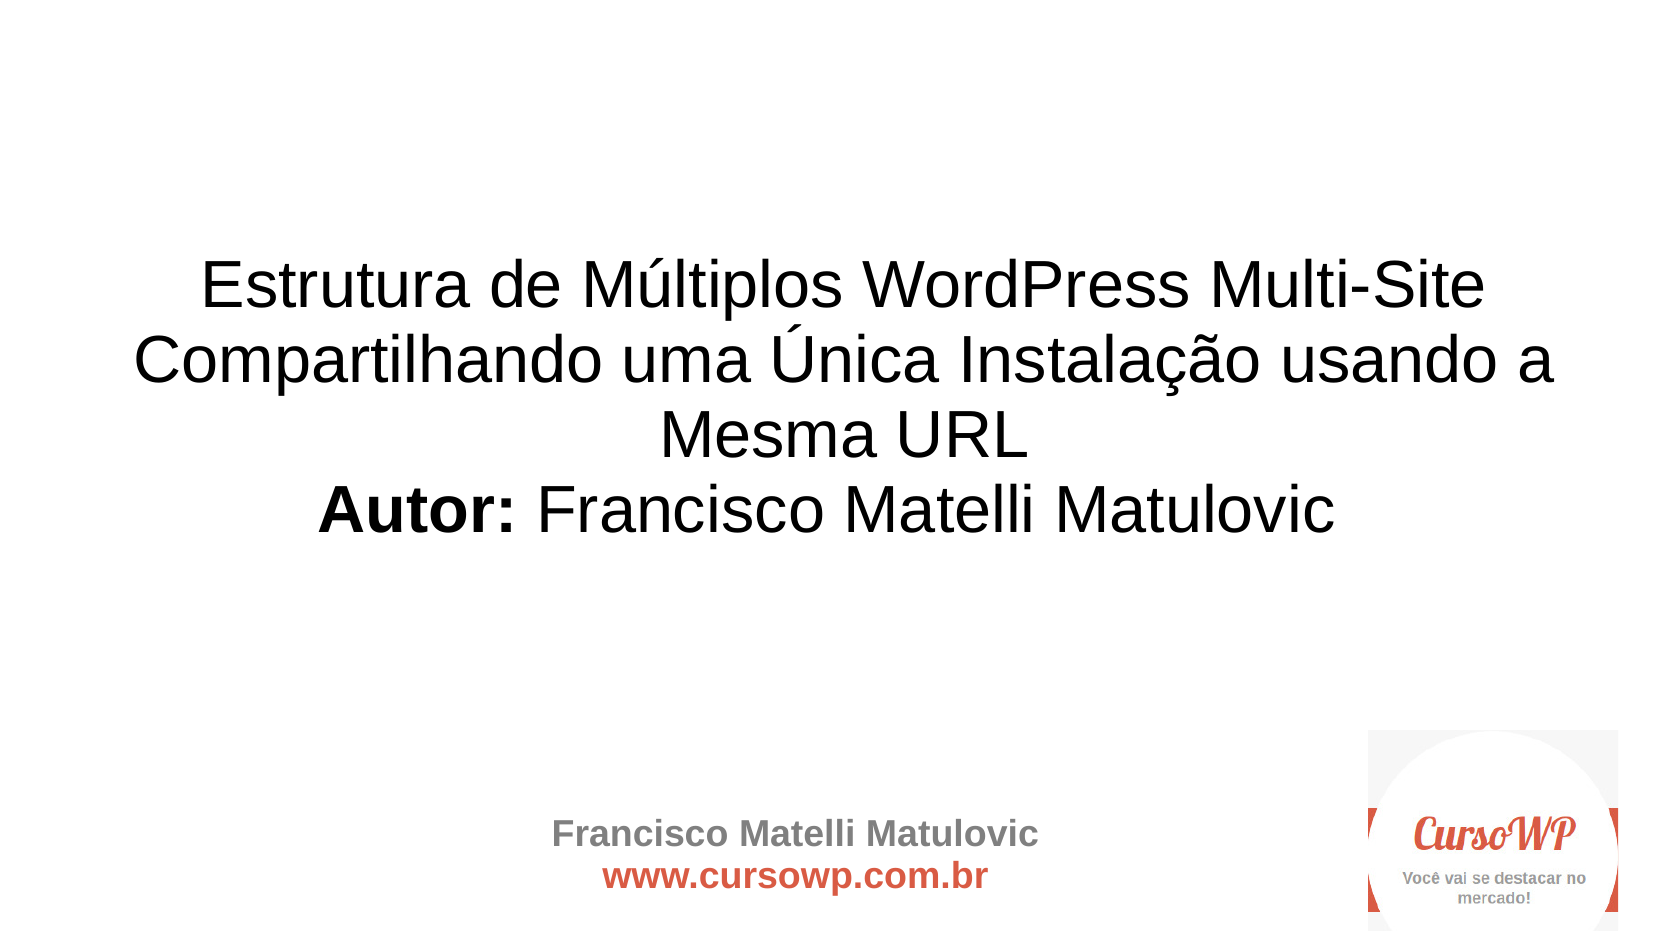

# Estrutura de Múltiplos WordPress Multi-Site Compartilhando uma Única Instalação usando a Mesma URL
Autor: Francisco Matelli Matulovic